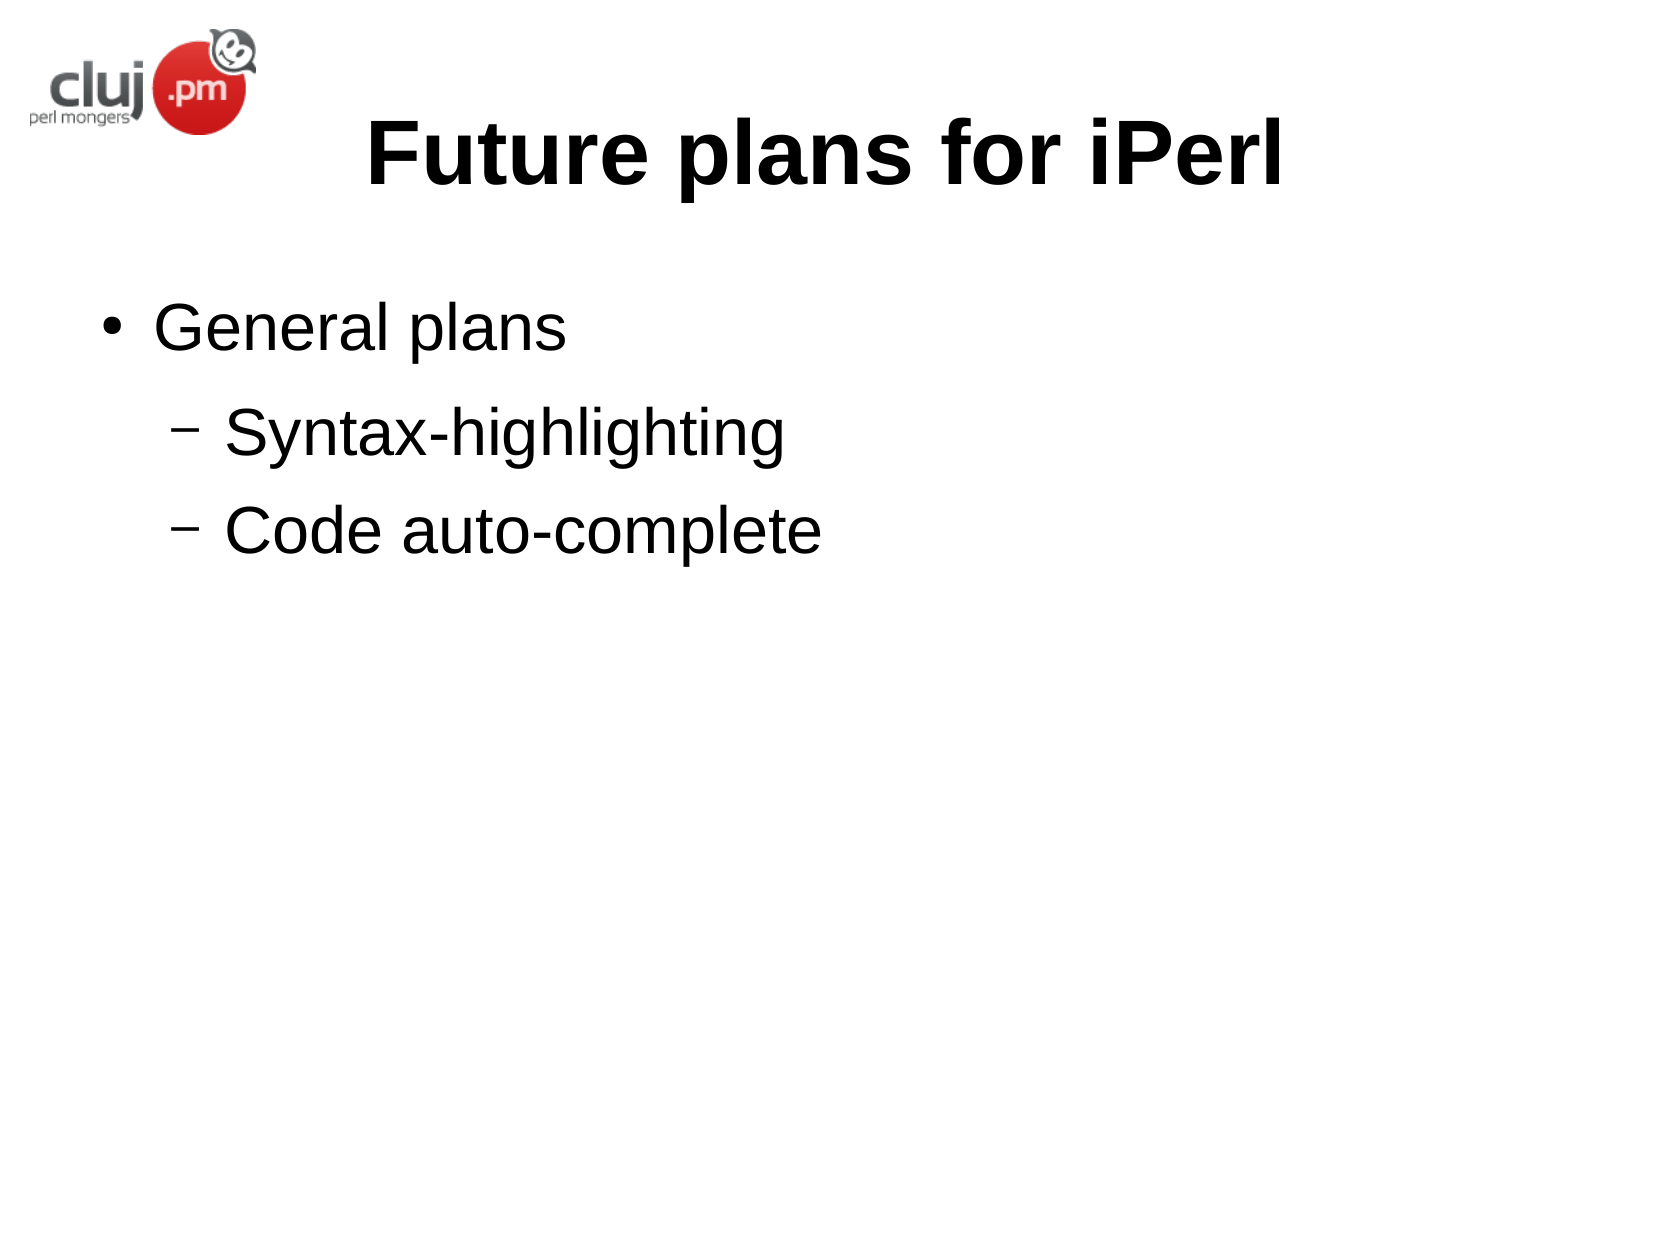

# Future plans for iPerl
General plans
Syntax-highlighting
Code auto-complete